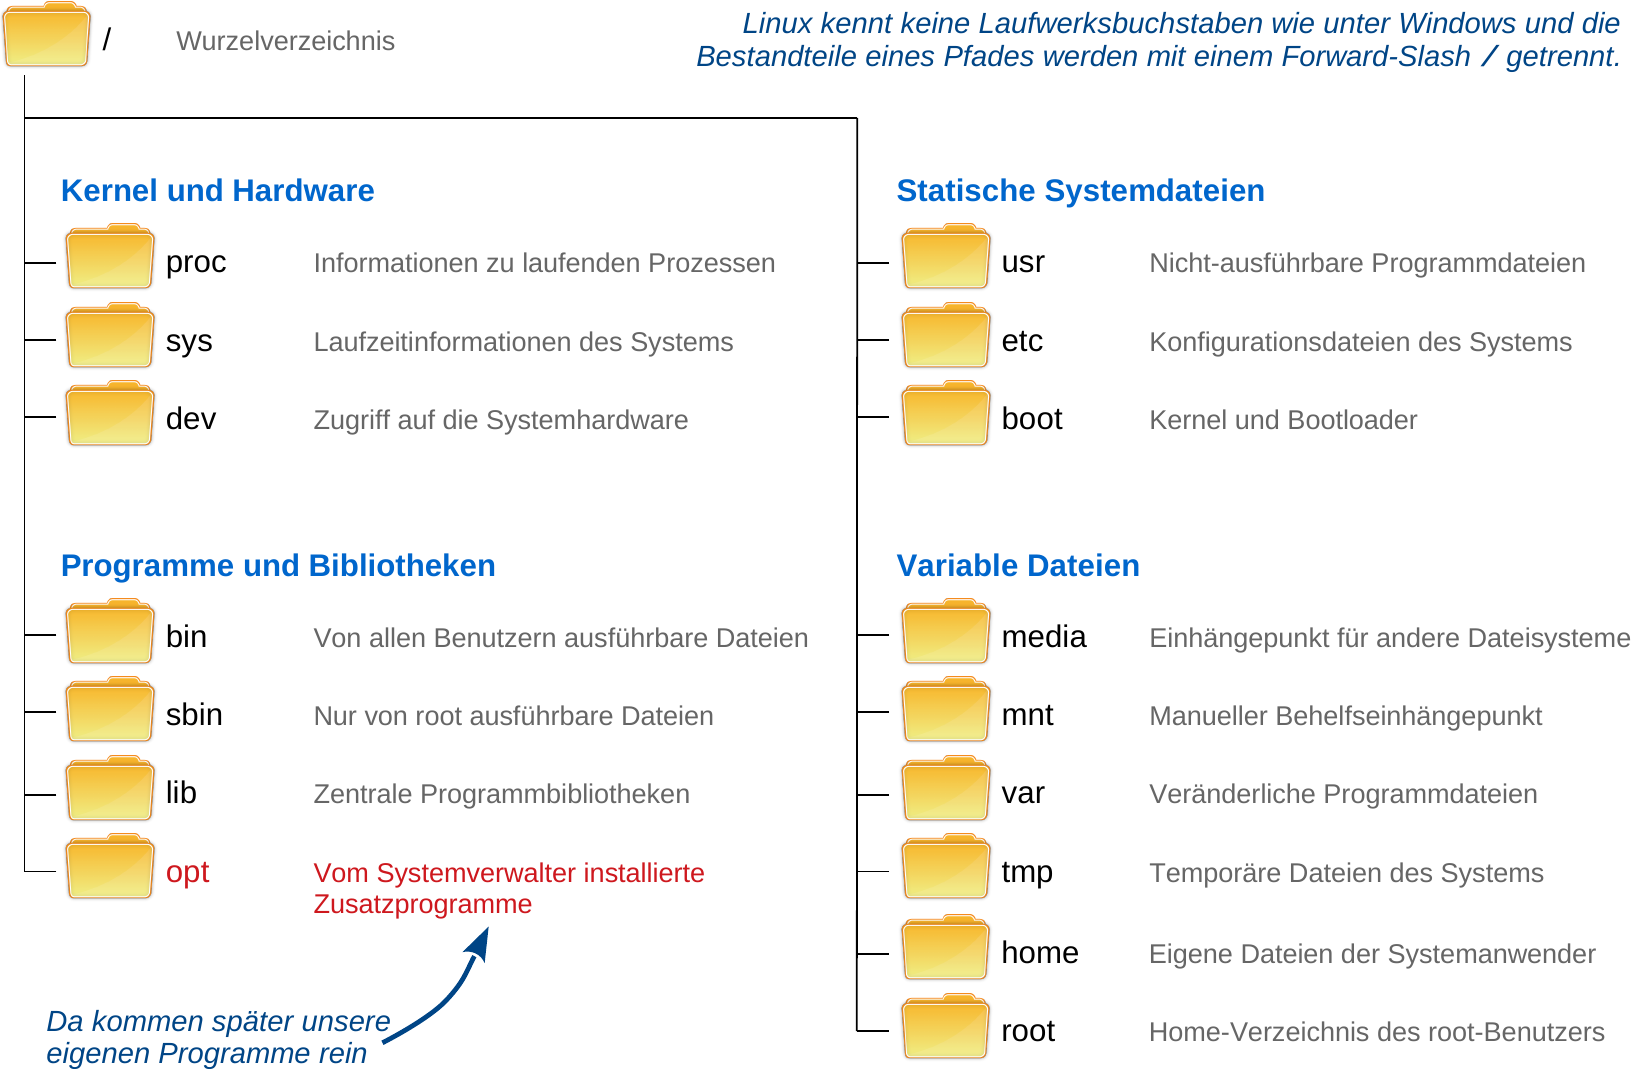

Linux kennt keine Laufwerksbuchstaben wie unter Windows und die Bestandteile eines Pfades werden mit einem Forward-Slash / getrennt.
/	Wurzelverzeichnis
Kernel und Hardware
Statische Systemdateien
proc		Informationen zu laufenden Prozessen
usr		Nicht-ausführbare Programmdateien
sys		Laufzeitinformationen des Systems
etc		Konfigurationsdateien des Systems
dev		Zugriff auf die Systemhardware
boot		Kernel und Bootloader
Programme und Bibliotheken
Variable Dateien
bin		Von allen Benutzern ausführbare Dateien
media	Einhängepunkt für andere Dateisysteme
sbin		Nur von root ausführbare Dateien
mnt		Manueller Behelfseinhängepunkt
lib		Zentrale Programmbibliotheken
var		Veränderliche Programmdateien
opt		Vom Systemverwalter installierte
		Zusatzprogramme
tmp		Temporäre Dateien des Systems
home	Eigene Dateien der Systemanwender
root		Home-Verzeichnis des root-Benutzers
Da kommen später unsere eigenen Programme rein